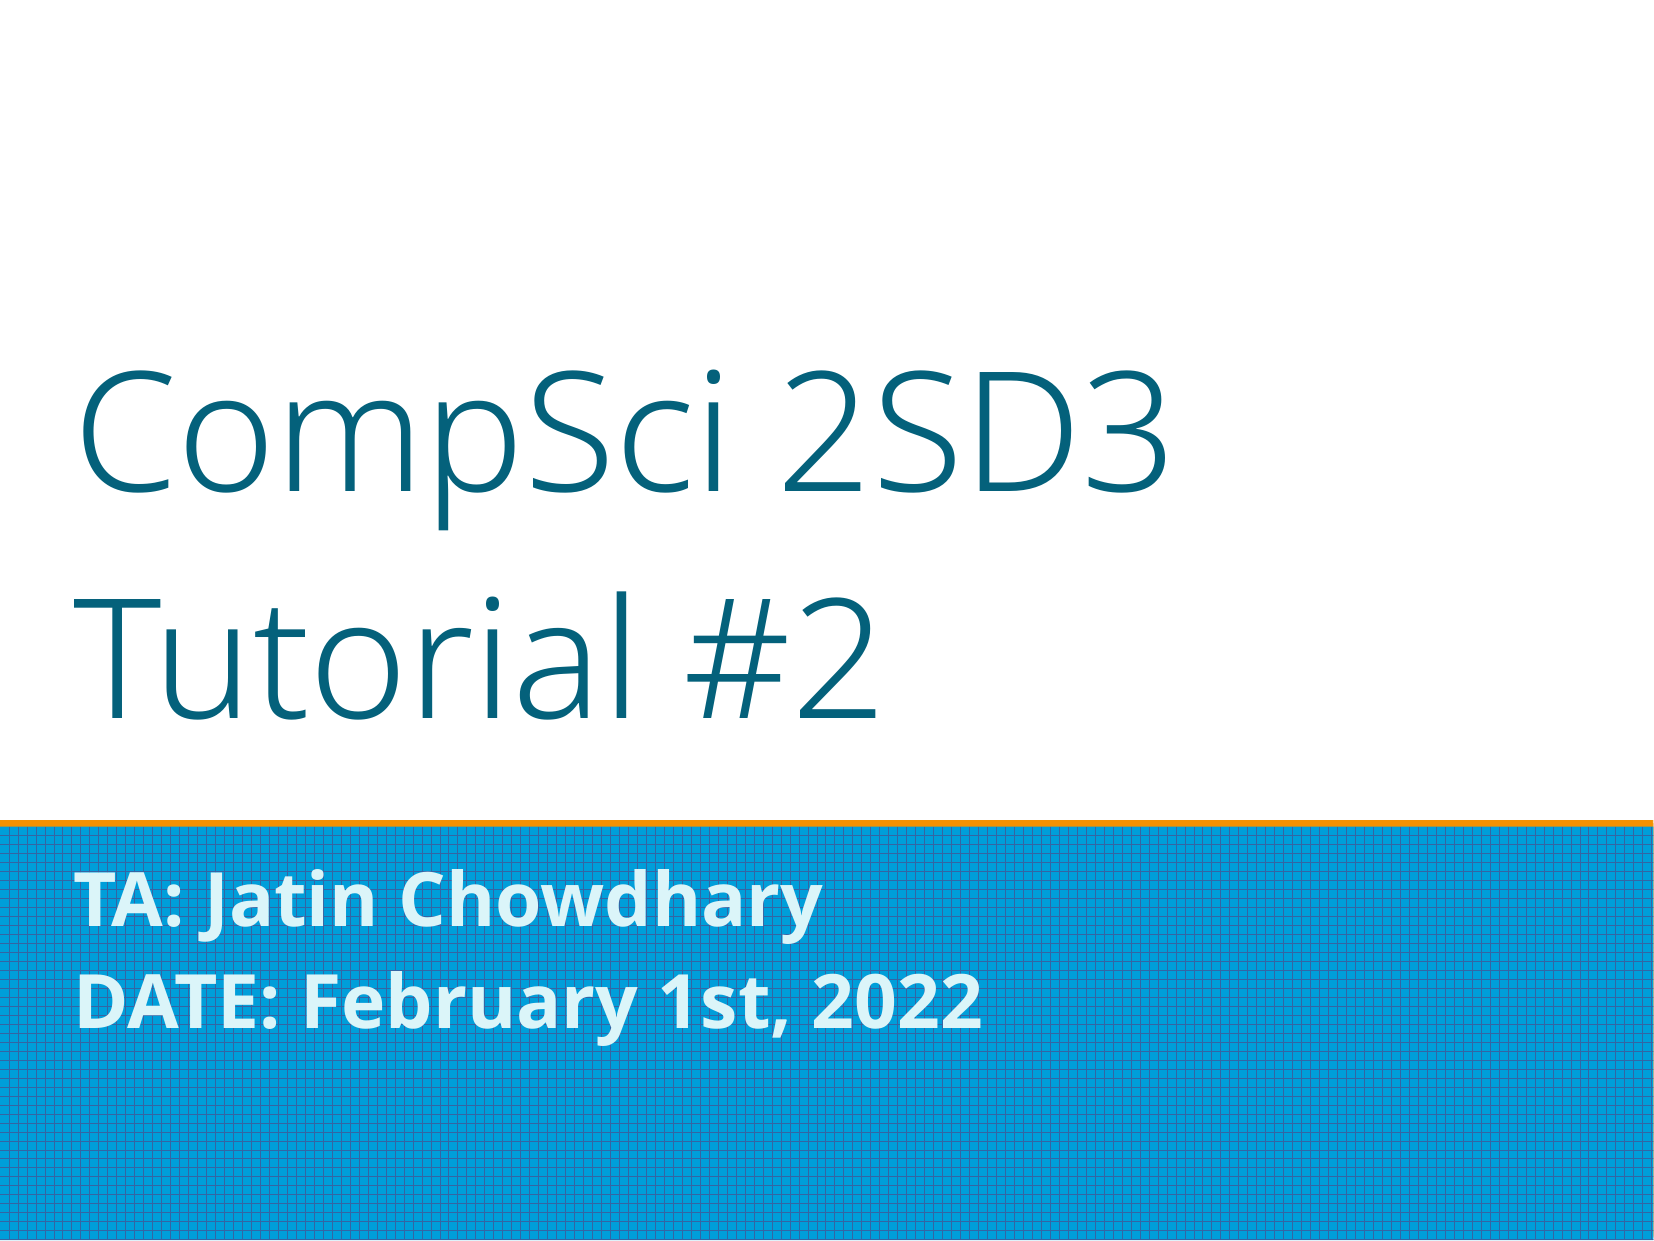

# CompSci 2SD3 Tutorial #2
TA: Jatin Chowdhary
DATE: February 1st, 2022